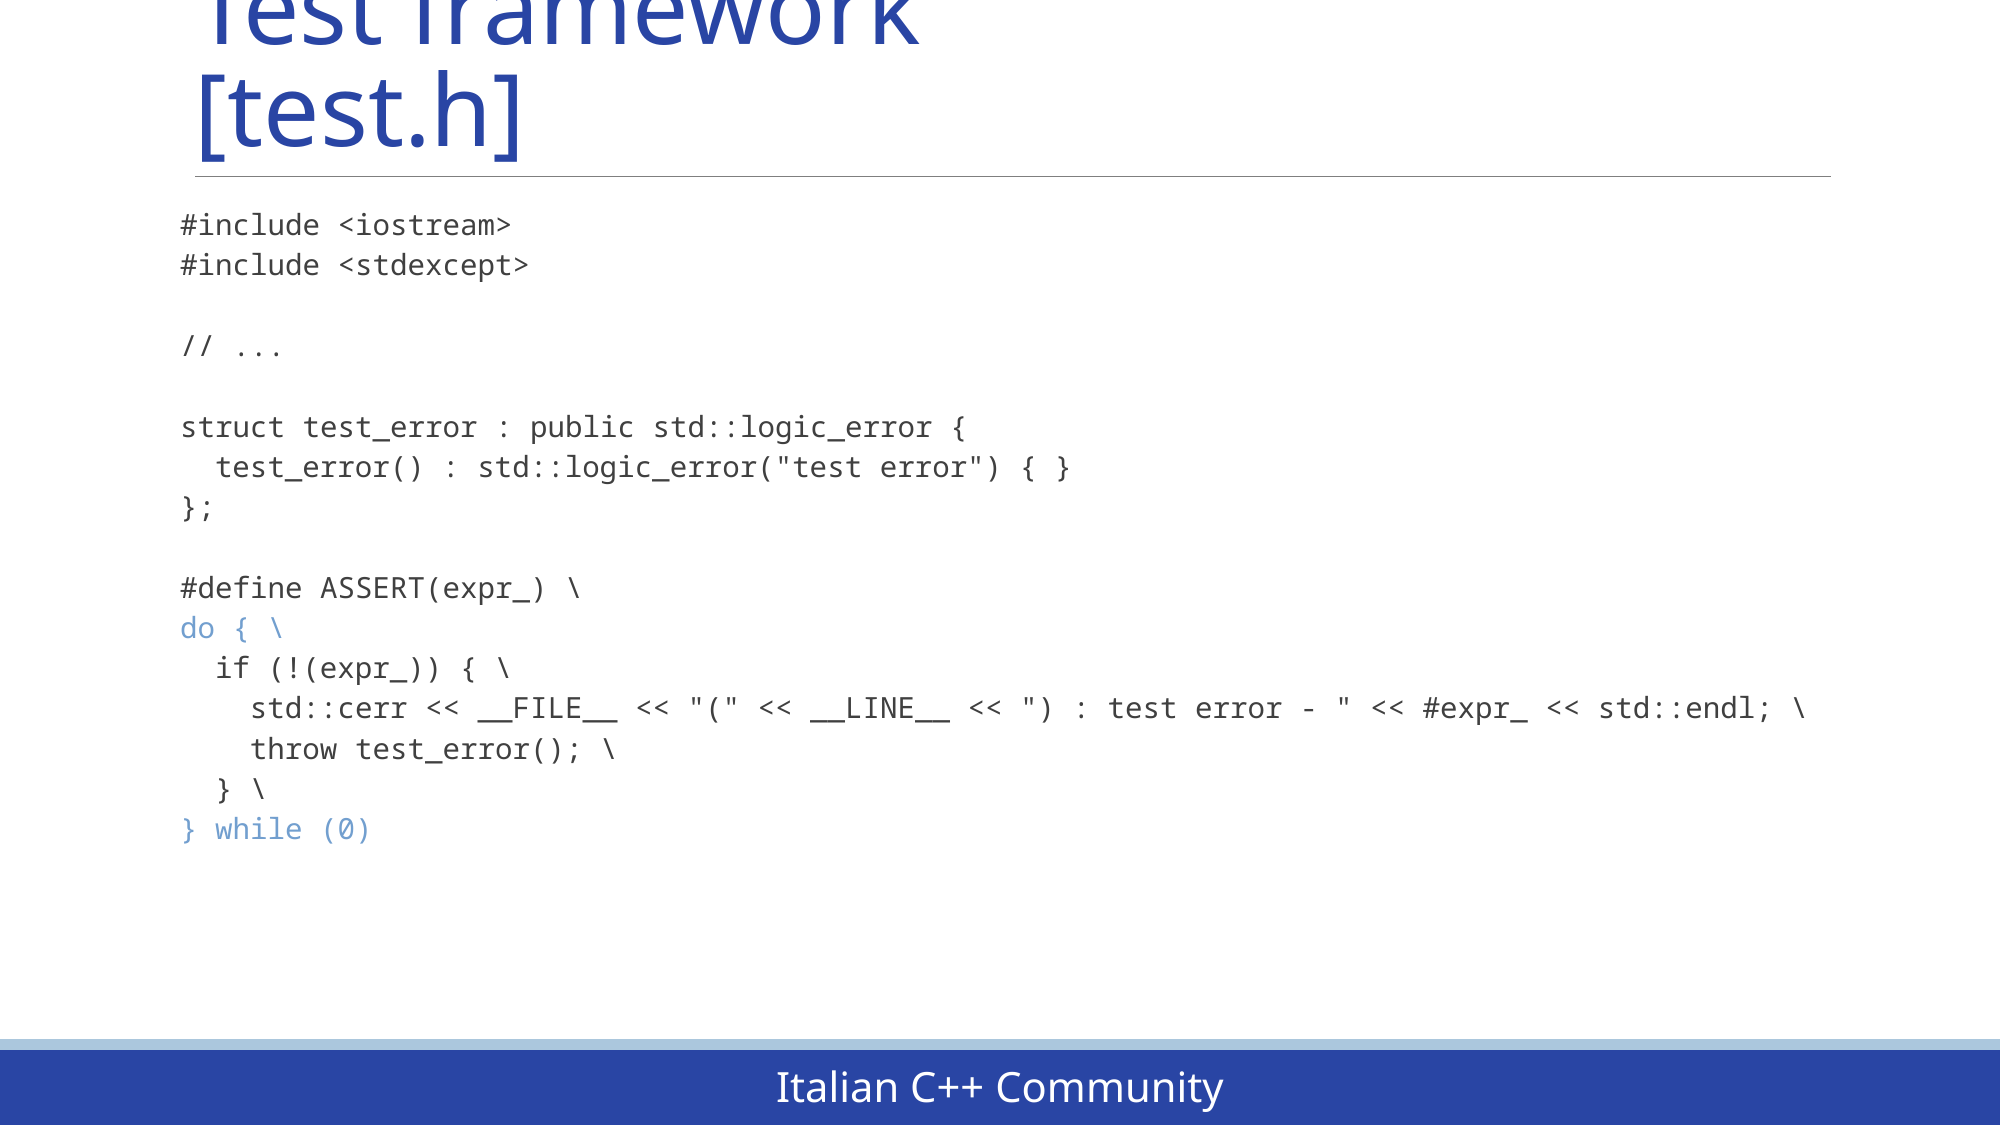

# Test framework [test.h]
#include <iostream>
#include <stdexcept>
// ...
struct test_error : public std::logic_error {
 test_error() : std::logic_error("test error") { }
};
#define ASSERT(expr_) \
do { \
 if (!(expr_)) { \
 std::cerr << __FILE__ << "(" << __LINE__ << ") : test error - " << #expr_ << std::endl; \
 throw test_error(); \
 } \
} while (0)